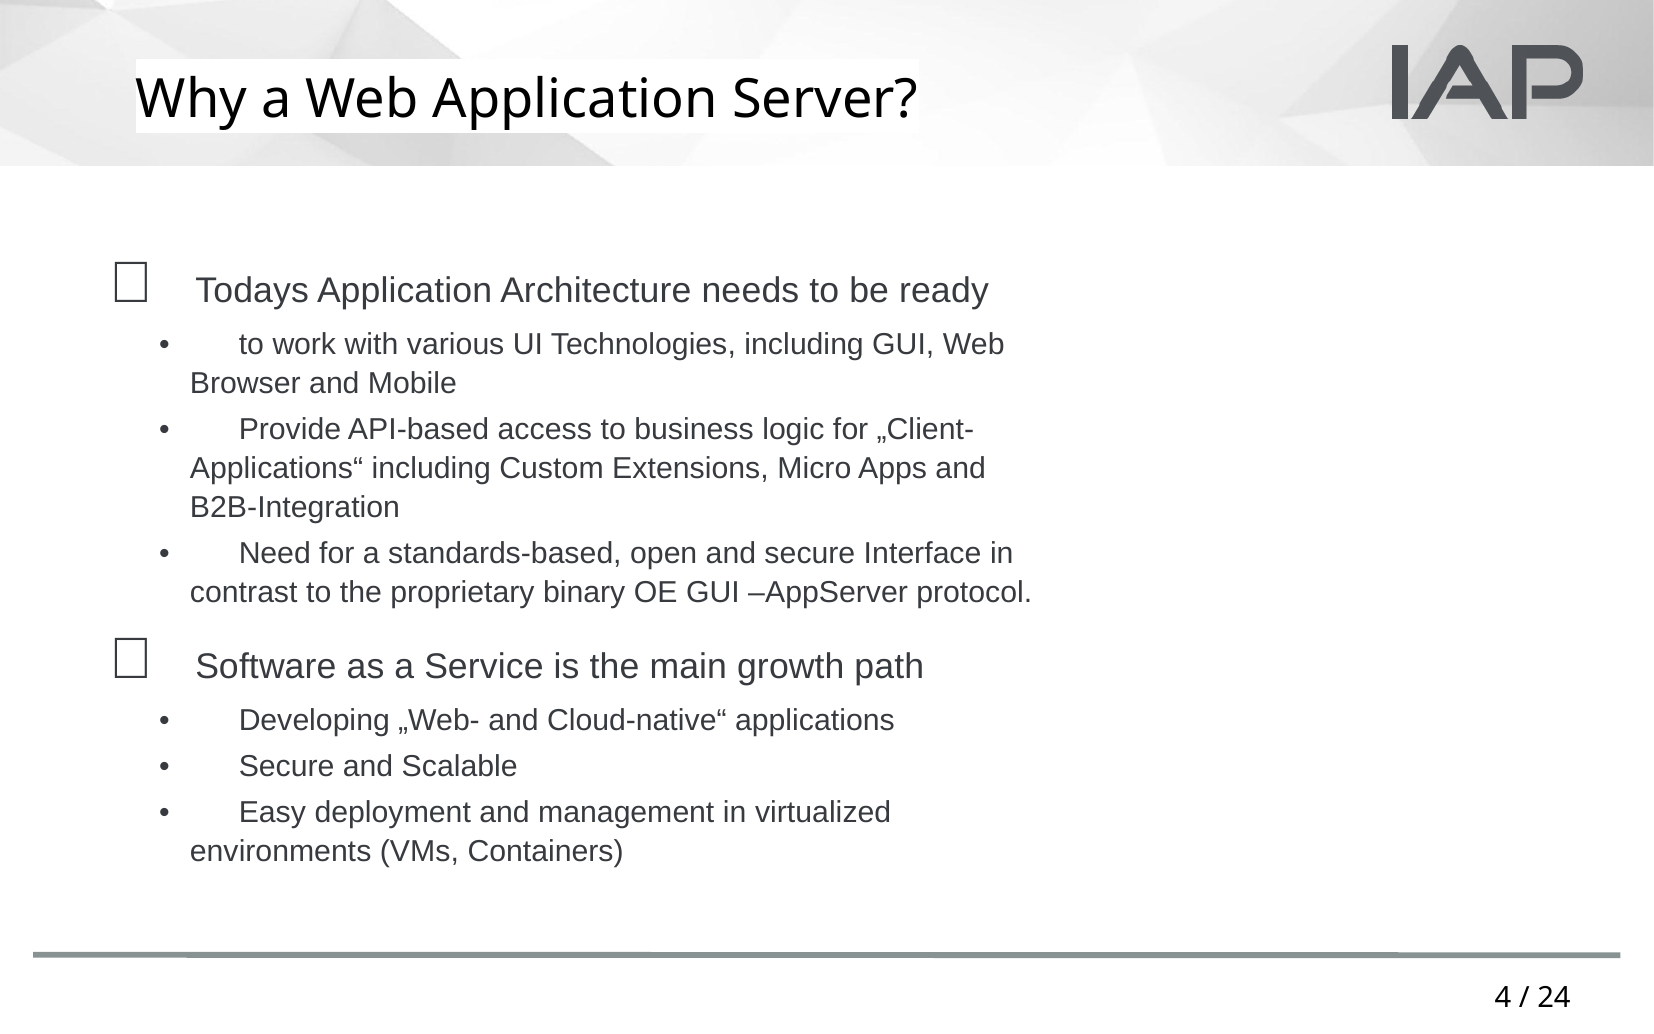

# Why a Web Application Server?
	Todays Application Architecture needs to be ready
•	to work with various UI Technologies, including GUI, Web Browser and Mobile
•	Provide API-based access to business logic for „Client-Applications“ including Custom Extensions, Micro Apps and B2B-Integration
•	Need for a standards-based, open and secure Interface in contrast to the proprietary binary OE GUI –AppServer protocol.
	Software as a Service is the main growth path
•	Developing „Web- and Cloud-native“ applications
•	Secure and Scalable
•	Easy deployment and management in virtualized environments (VMs, Containers)
4